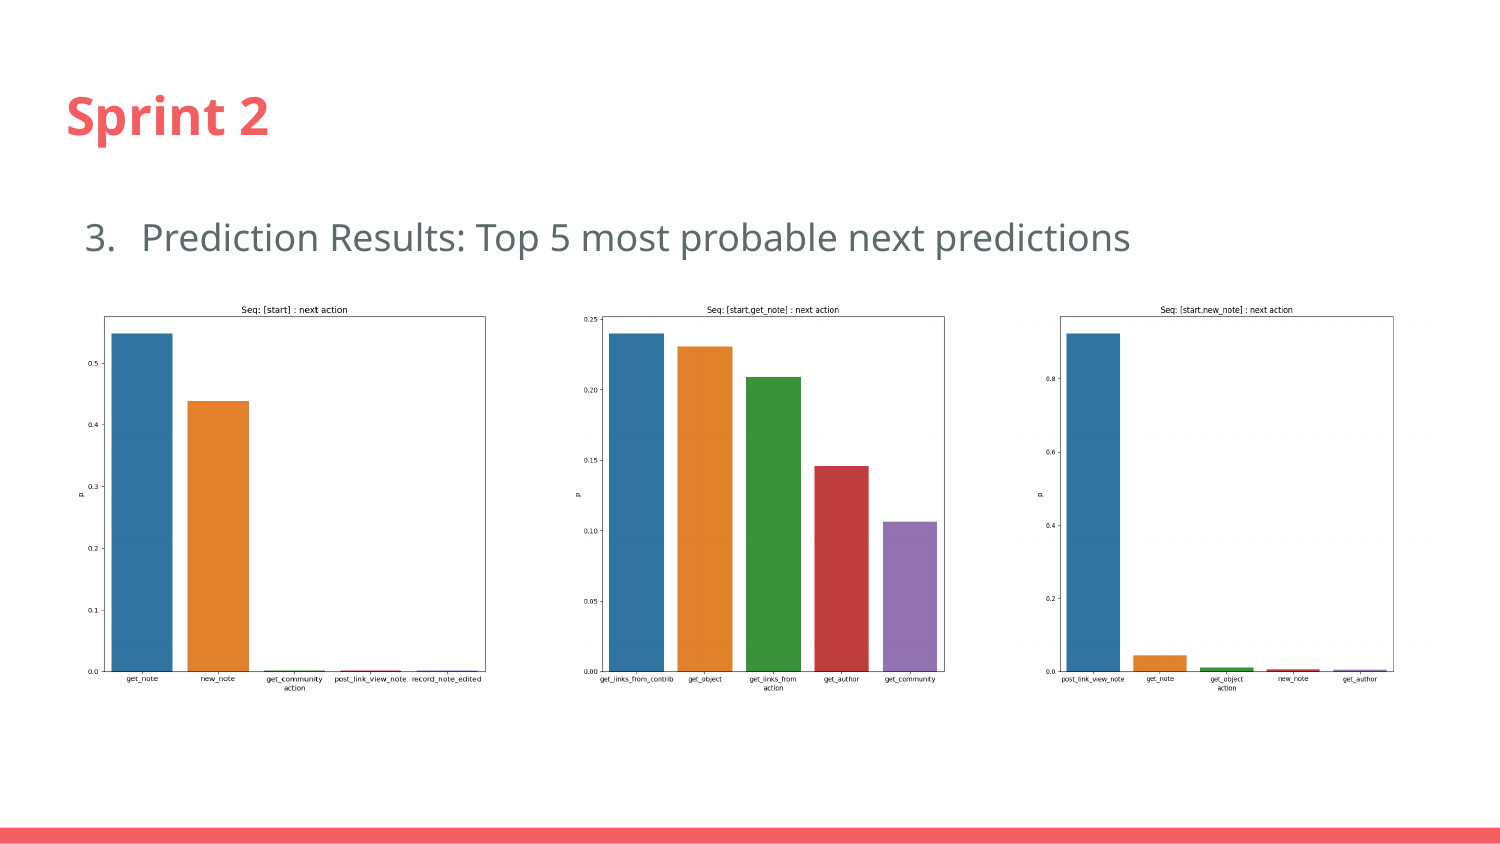

# Sprint 2
Prediction Results: Top 5 most probable next predictions